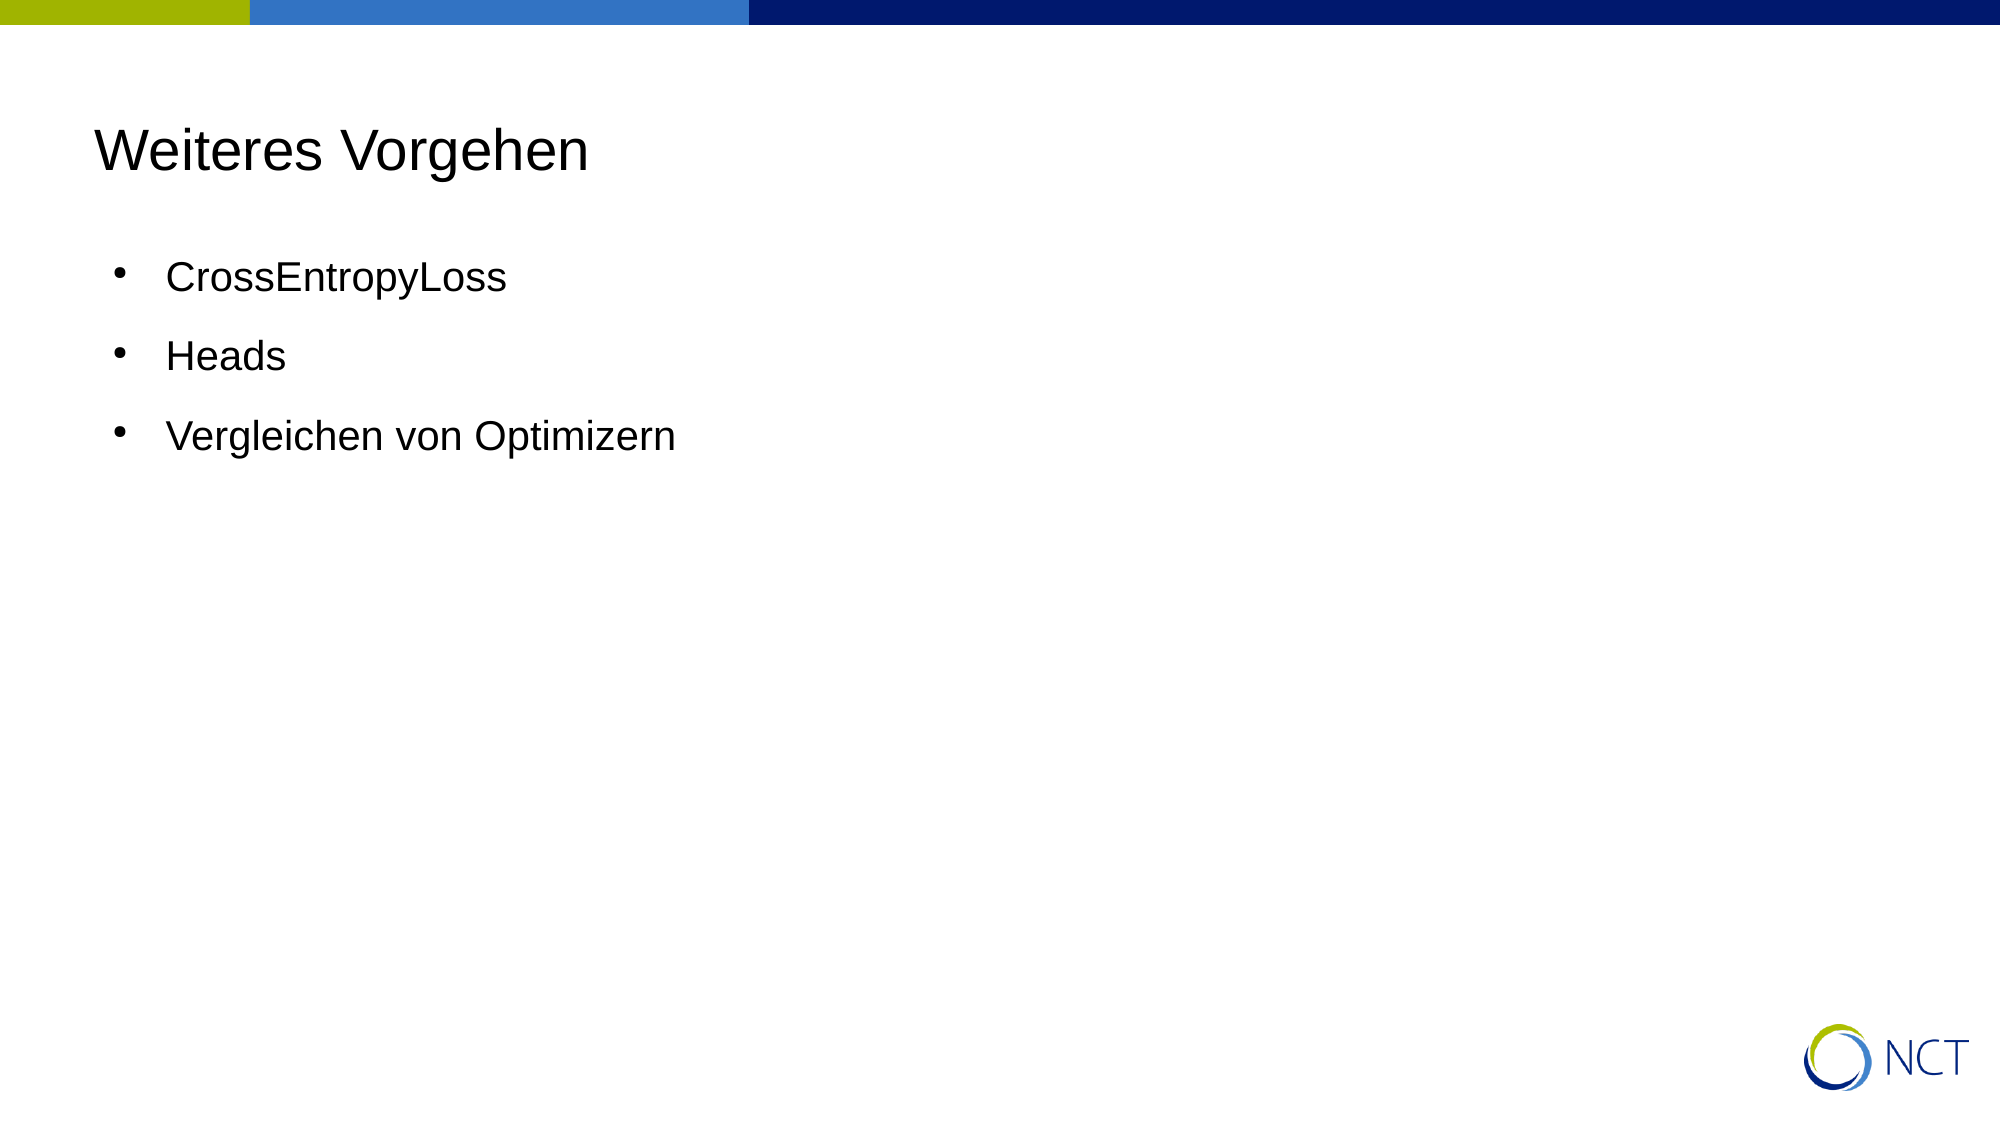

# Weiteres Vorgehen
CrossEntropyLoss
Heads
Vergleichen von Optimizern